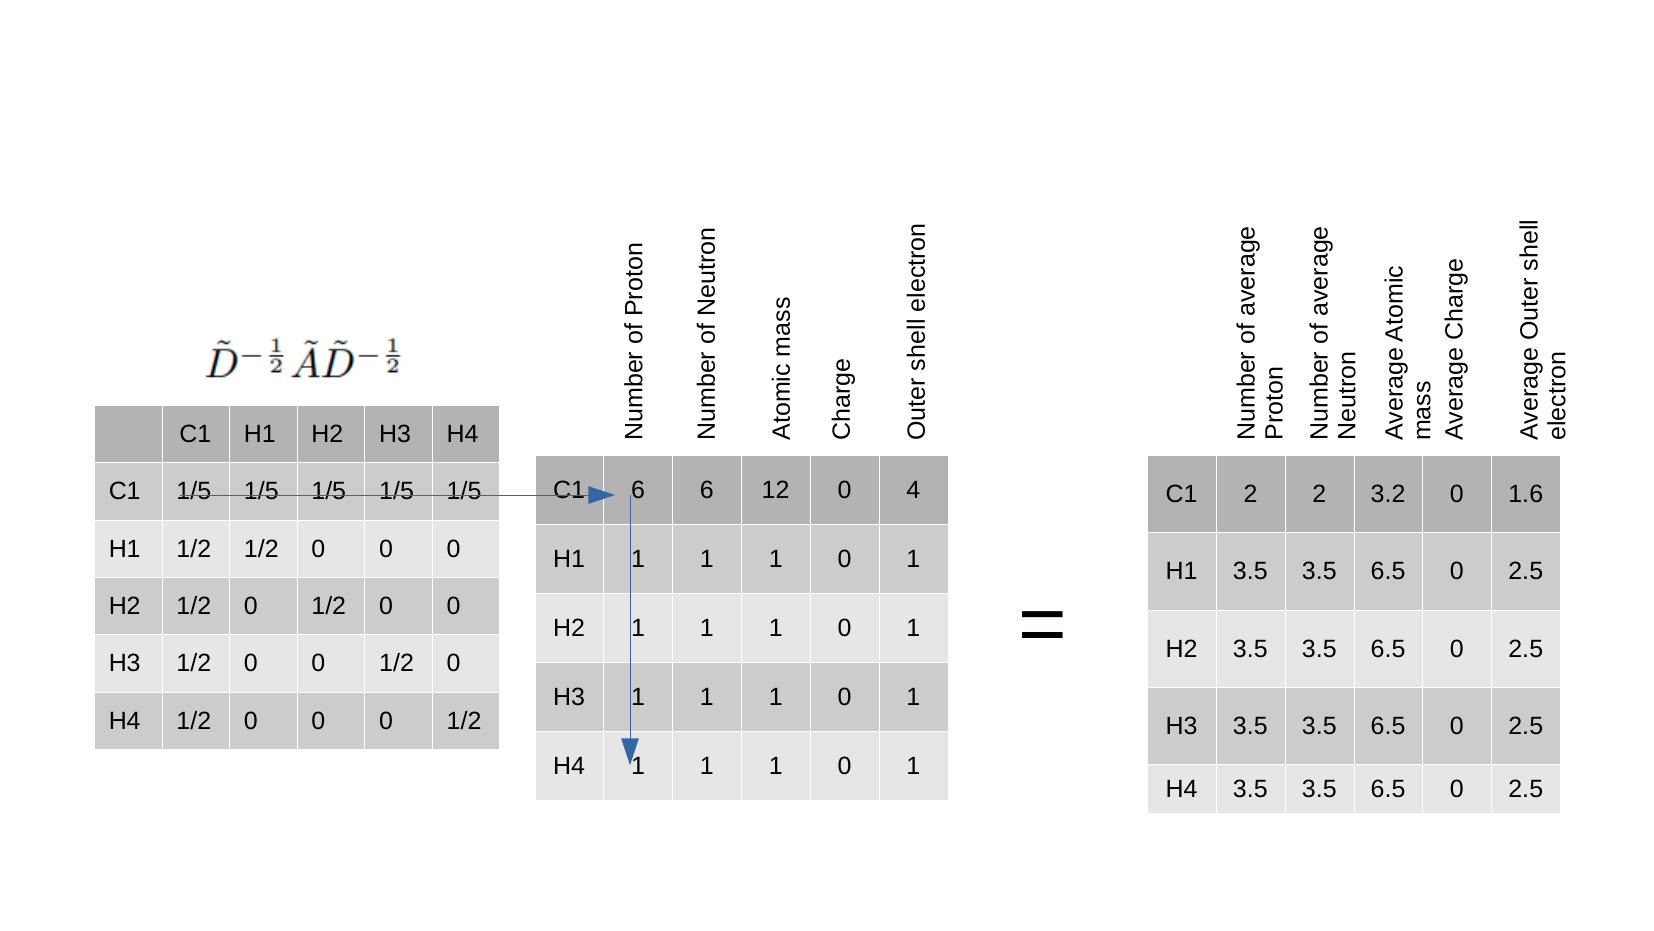

Number of average Proton
Number of average Neutron
Average Atomic mass
Average Outer shell electron
Number of Proton
Number of Neutron
Atomic mass
Charge
Outer shell electron
Average Charge
| | C1 | H1 | H2 | H3 | H4 |
| --- | --- | --- | --- | --- | --- |
| C1 | 1/5 | 1/5 | 1/5 | 1/5 | 1/5 |
| H1 | 1/2 | 1/2 | 0 | 0 | 0 |
| H2 | 1/2 | 0 | 1/2 | 0 | 0 |
| H3 | 1/2 | 0 | 0 | 1/2 | 0 |
| H4 | 1/2 | 0 | 0 | 0 | 1/2 |
| C1 | 6 | 6 | 12 | 0 | 4 |
| --- | --- | --- | --- | --- | --- |
| H1 | 1 | 1 | 1 | 0 | 1 |
| H2 | 1 | 1 | 1 | 0 | 1 |
| H3 | 1 | 1 | 1 | 0 | 1 |
| H4 | 1 | 1 | 1 | 0 | 1 |
| C1 | 2 | 2 | 3.2 | 0 | 1.6 |
| --- | --- | --- | --- | --- | --- |
| H1 | 3.5 | 3.5 | 6.5 | 0 | 2.5 |
| H2 | 3.5 | 3.5 | 6.5 | 0 | 2.5 |
| H3 | 3.5 | 3.5 | 6.5 | 0 | 2.5 |
| H4 | 3.5 | 3.5 | 6.5 | 0 | 2.5 |
=